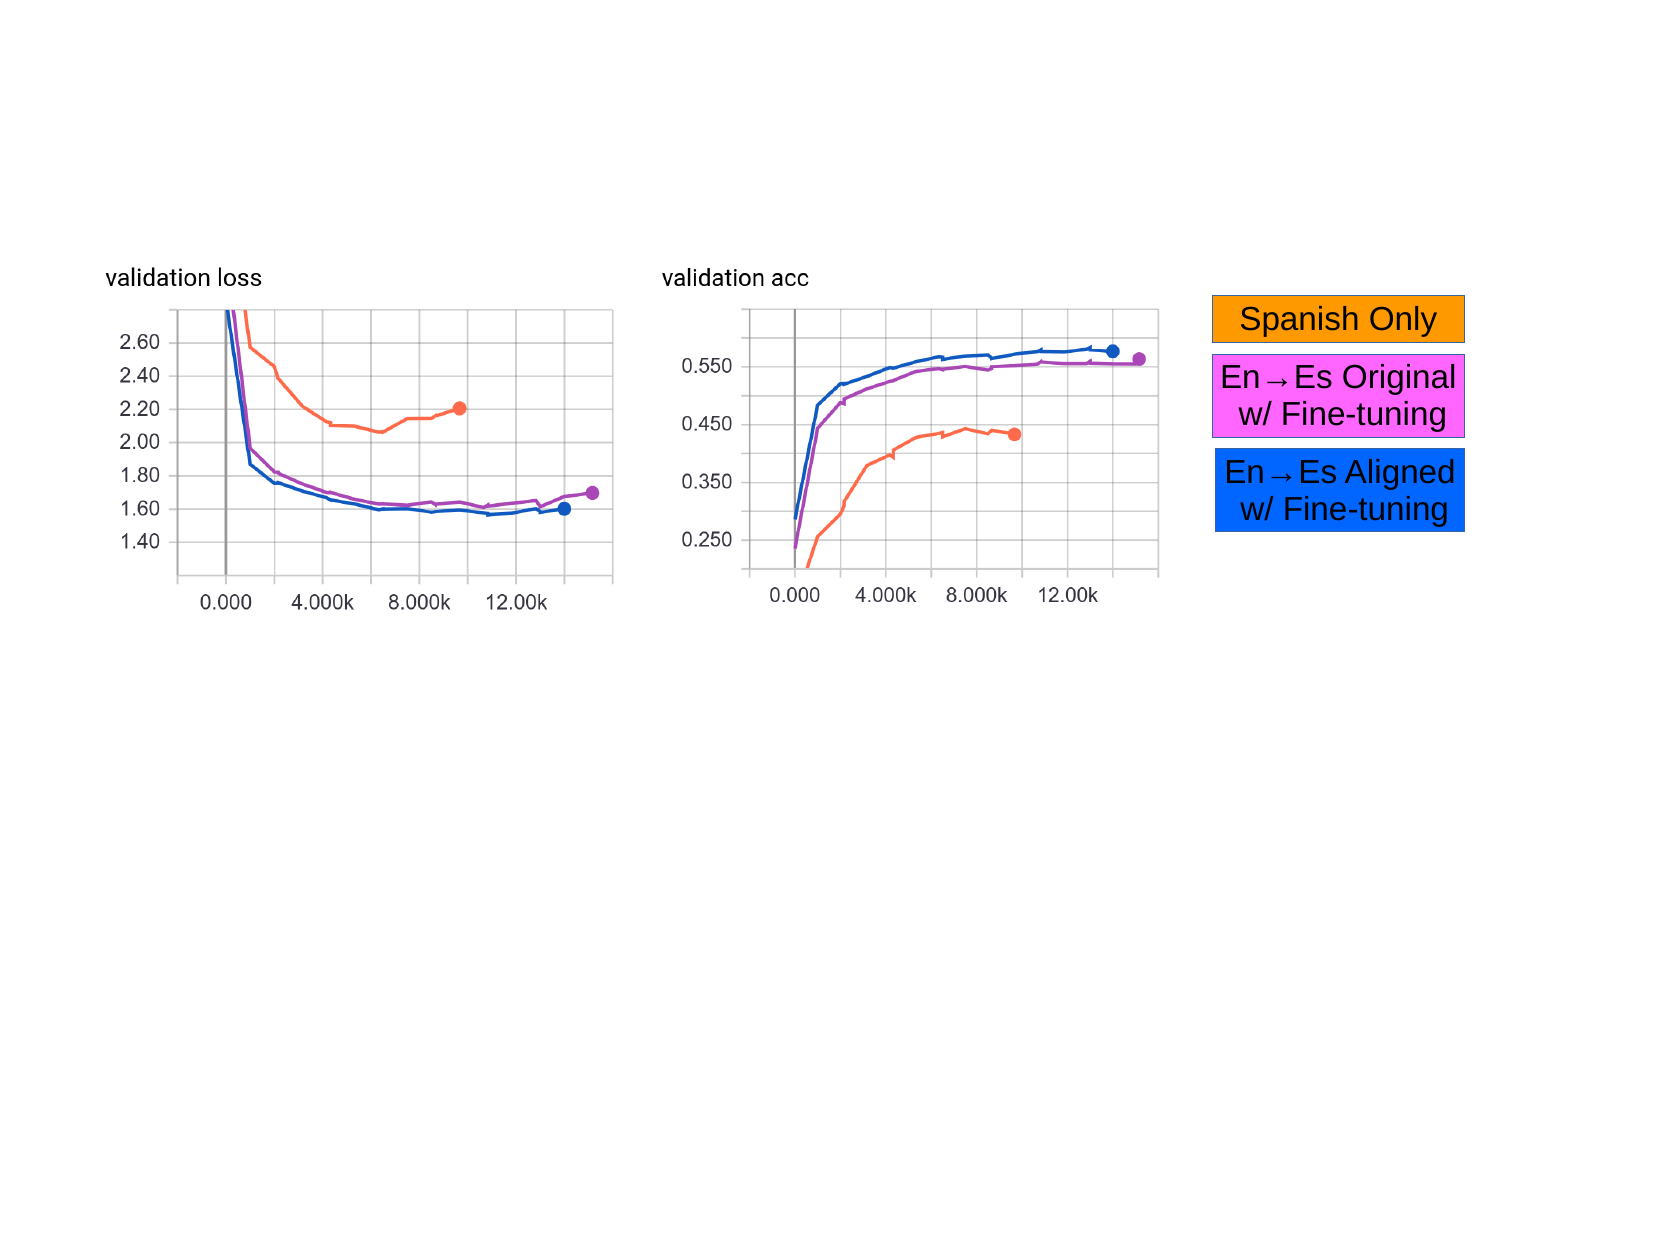

Spanish Only
En→Es Original
 w/ Fine-tuning
En→Es Aligned
 w/ Fine-tuning